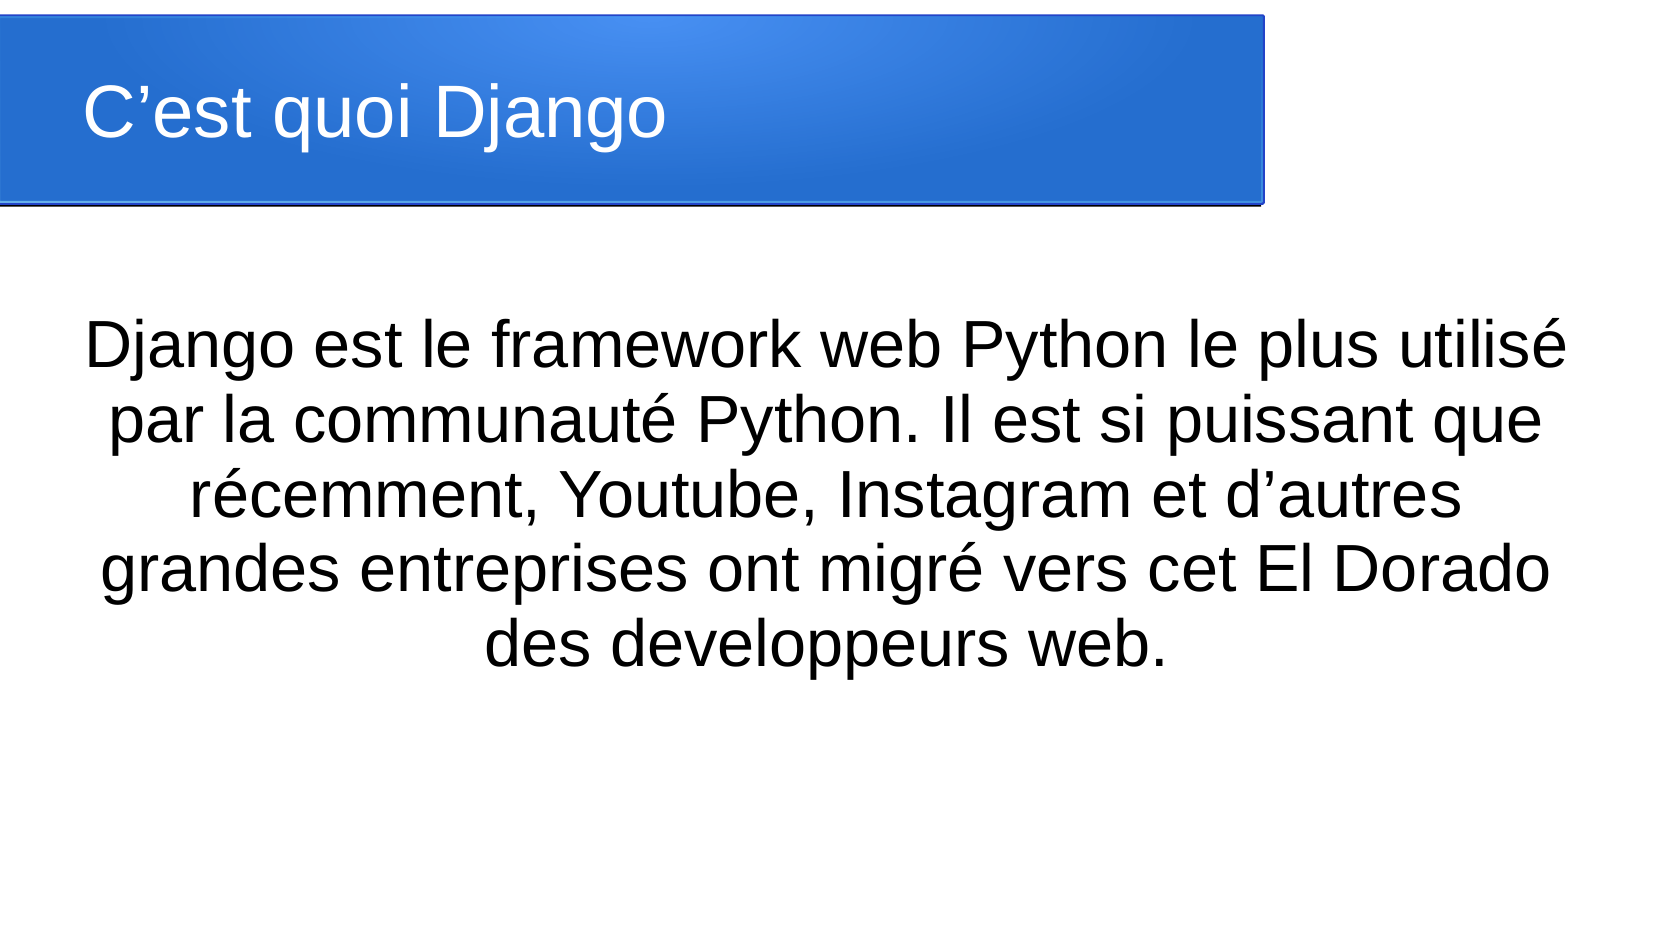

# C’est quoi Django
Django est le framework web Python le plus utilisé par la communauté Python. Il est si puissant que récemment, Youtube, Instagram et d’autres grandes entreprises ont migré vers cet El Dorado des developpeurs web.